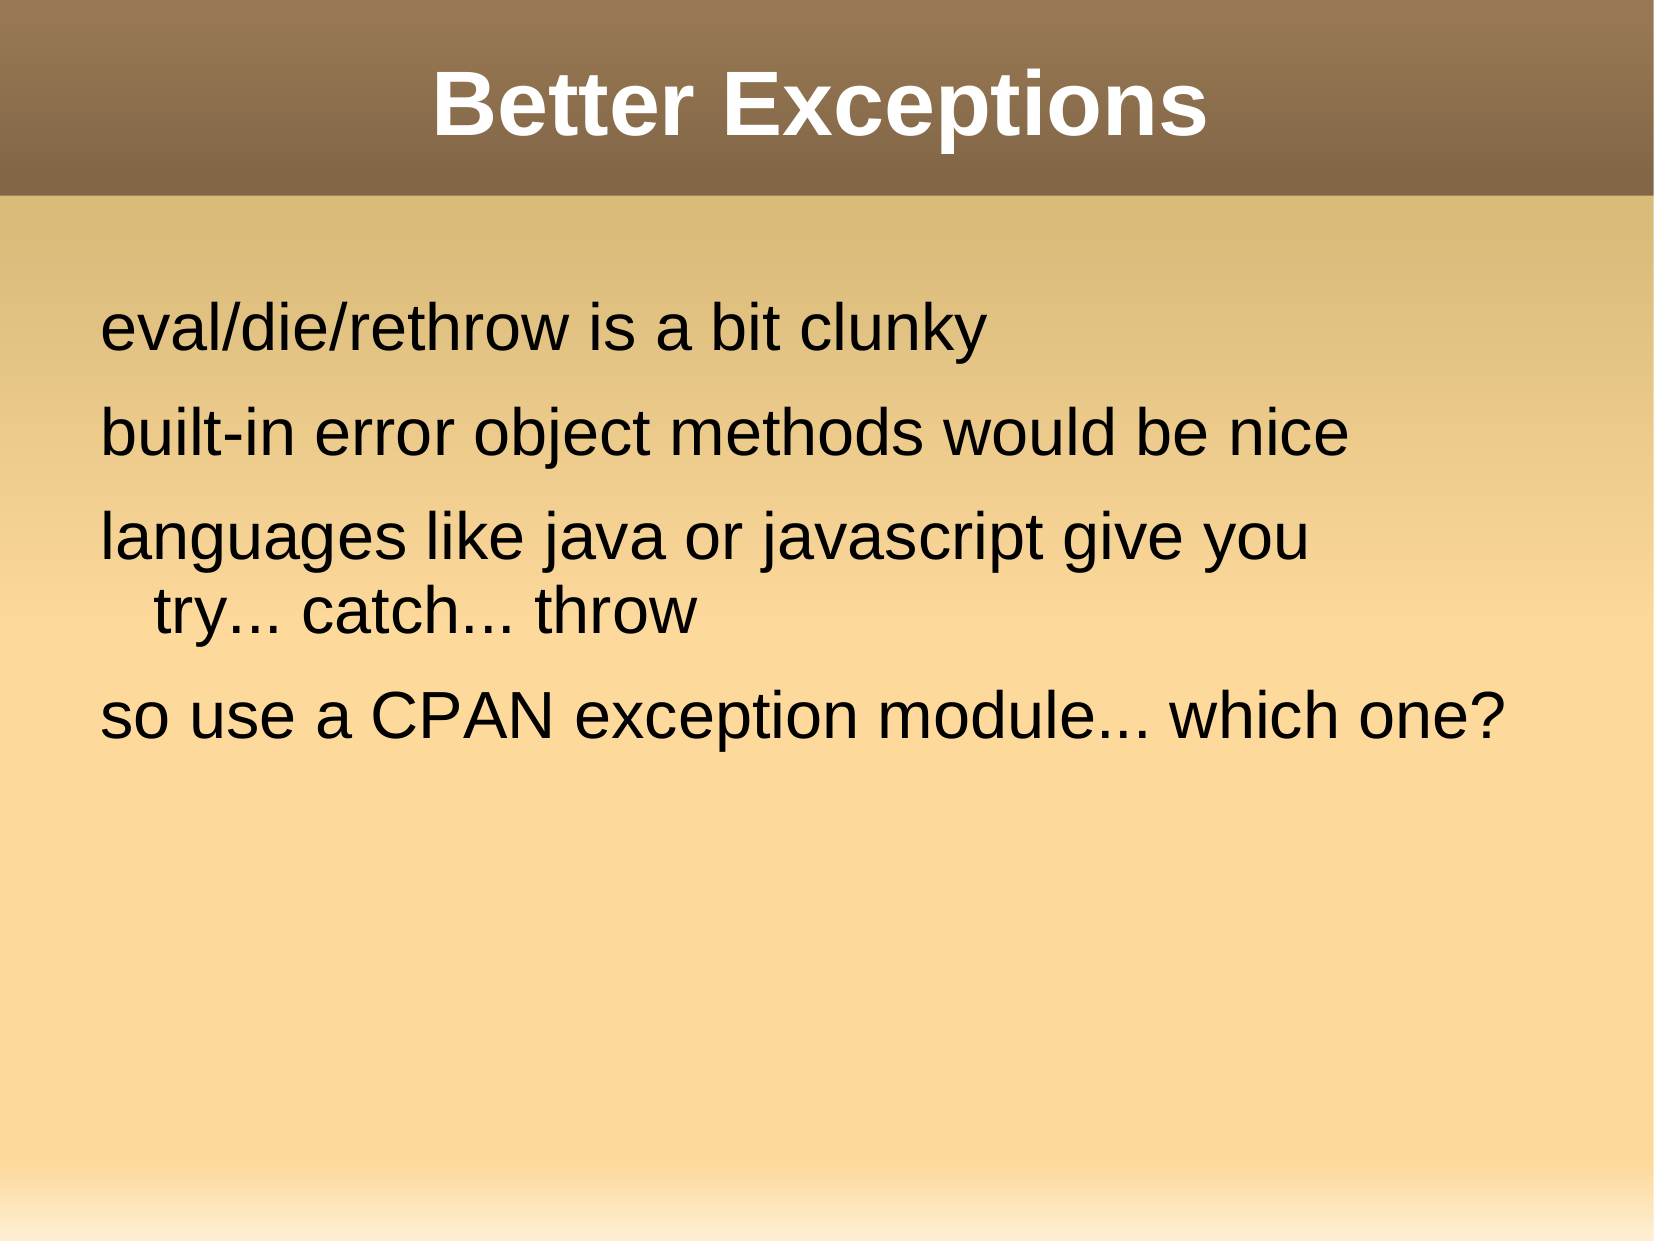

# Better Exceptions
eval/die/rethrow is a bit clunky
built-in error object methods would be nice
languages like java or javascript give you
try... catch... throw
so use a CPAN exception module... which one?